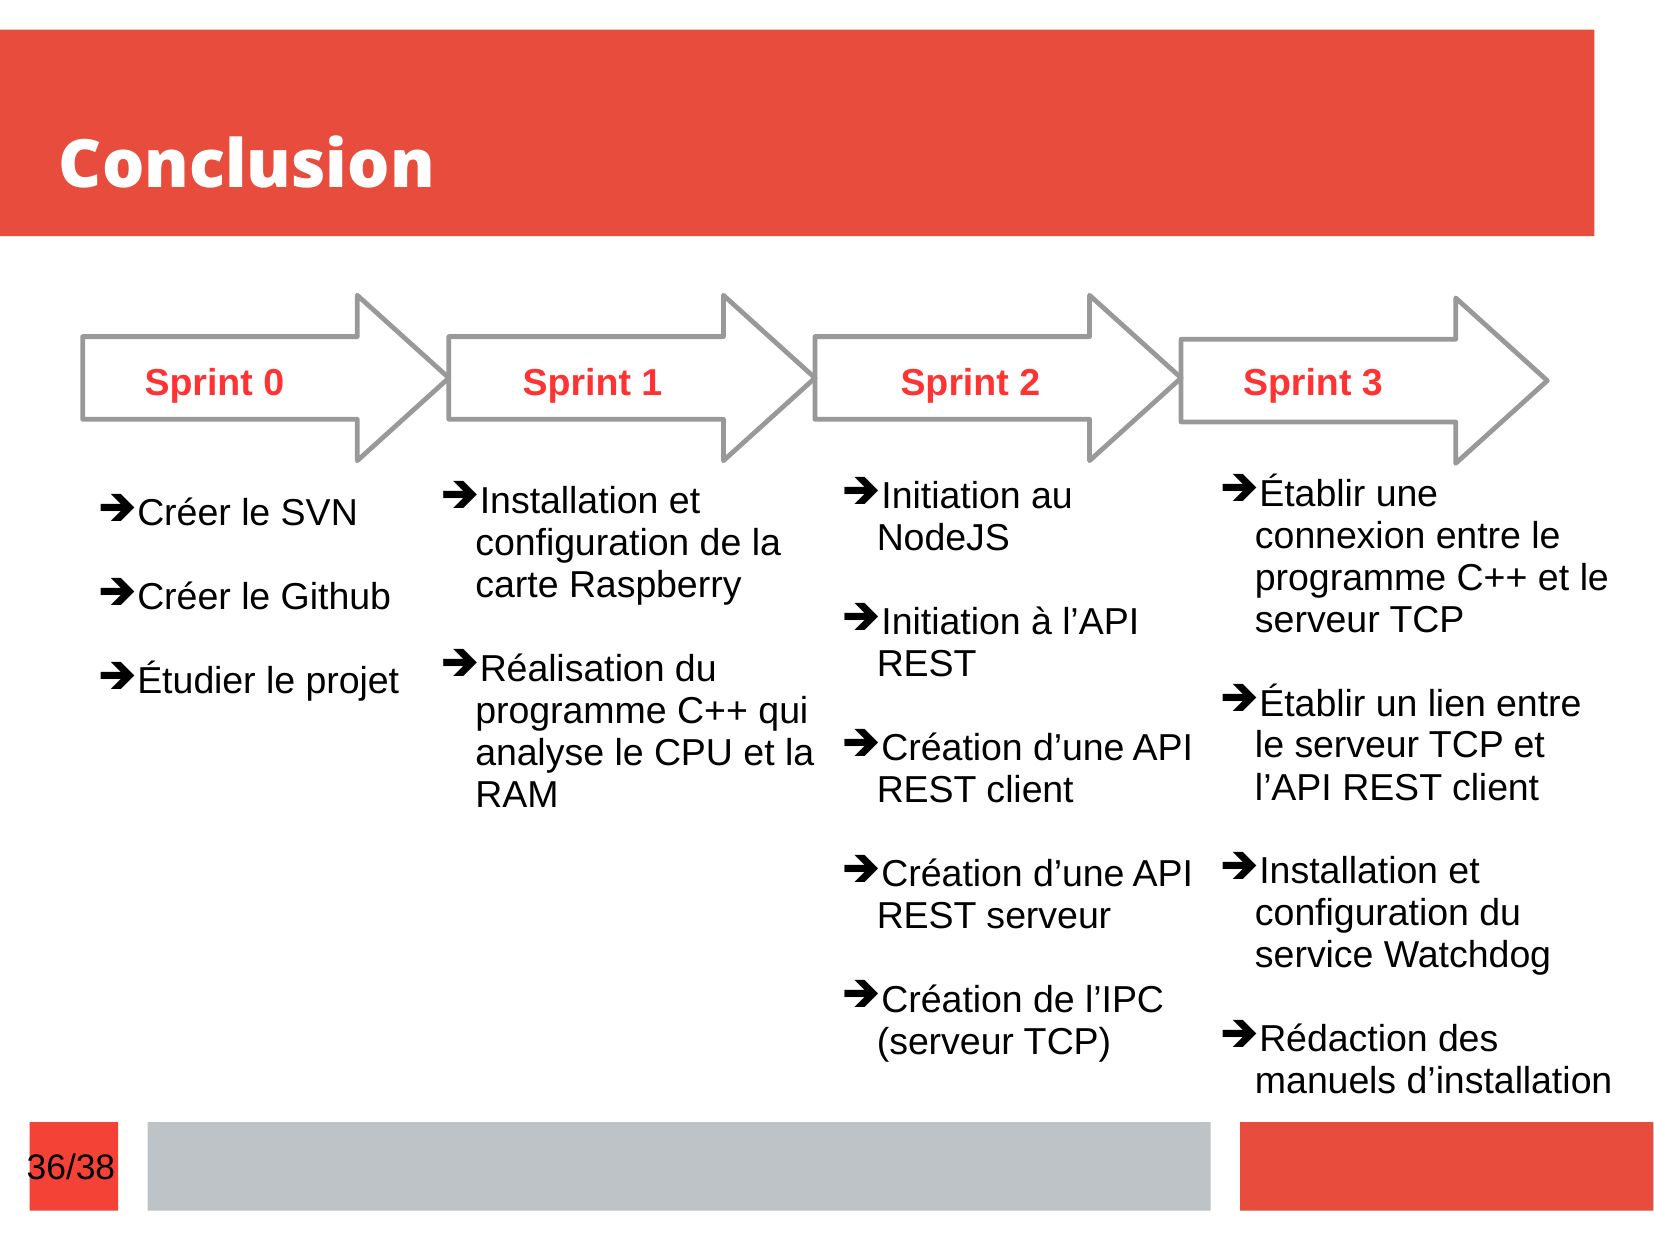

# Conclusion
Sprint 0
Sprint 1
Sprint 2
Sprint 3
Établir une connexion entre le programme C++ et le serveur TCP
Établir un lien entre le serveur TCP et l’API REST client
Installation et configuration du service Watchdog
Rédaction des manuels d’installation
Initiation au NodeJS
Initiation à l’API REST
Création d’une API REST client
Création d’une API REST serveur
Création de l’IPC (serveur TCP)
Installation et configuration de la carte Raspberry
Réalisation du programme C++ qui analyse le CPU et la RAM
Créer le SVN
Créer le Github
Étudier le projet